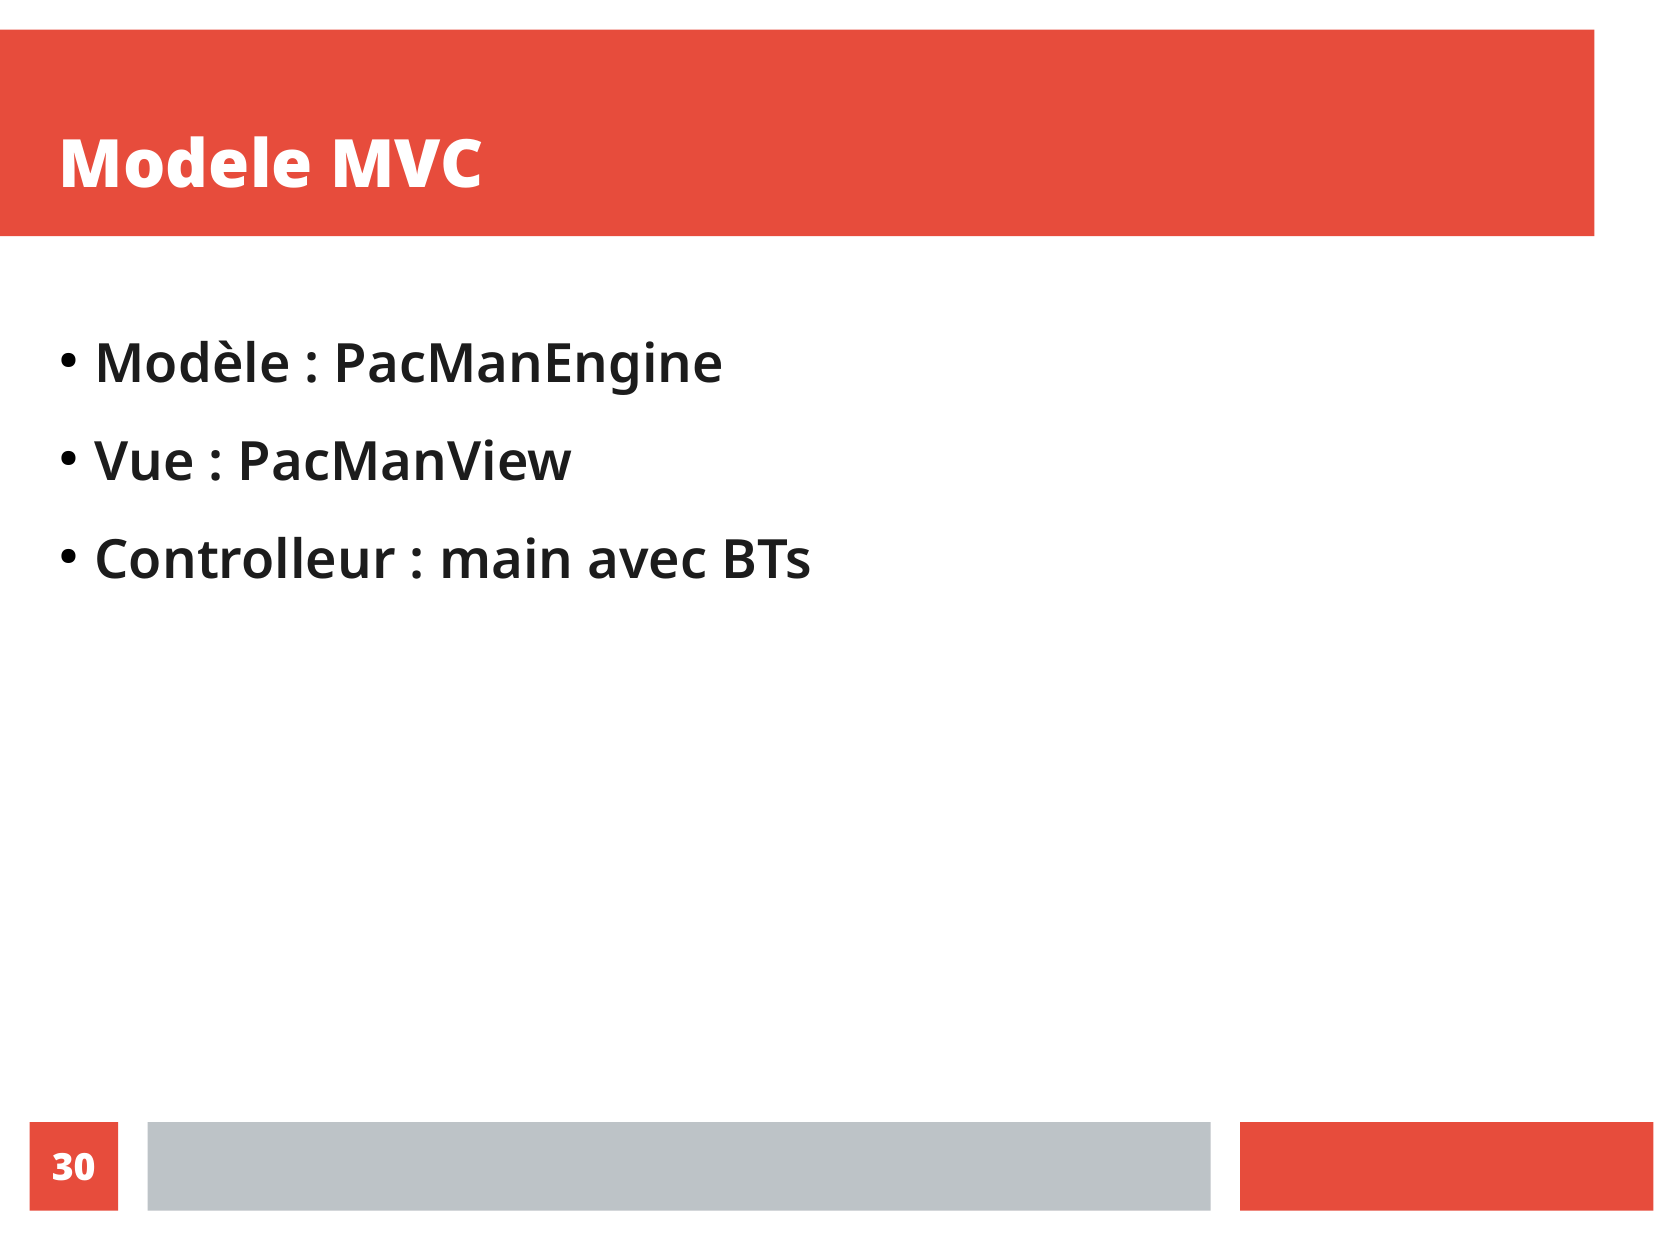

# Modele MVC
Modèle : PacManEngine
Vue : PacManView
Controlleur : main avec BTs
30